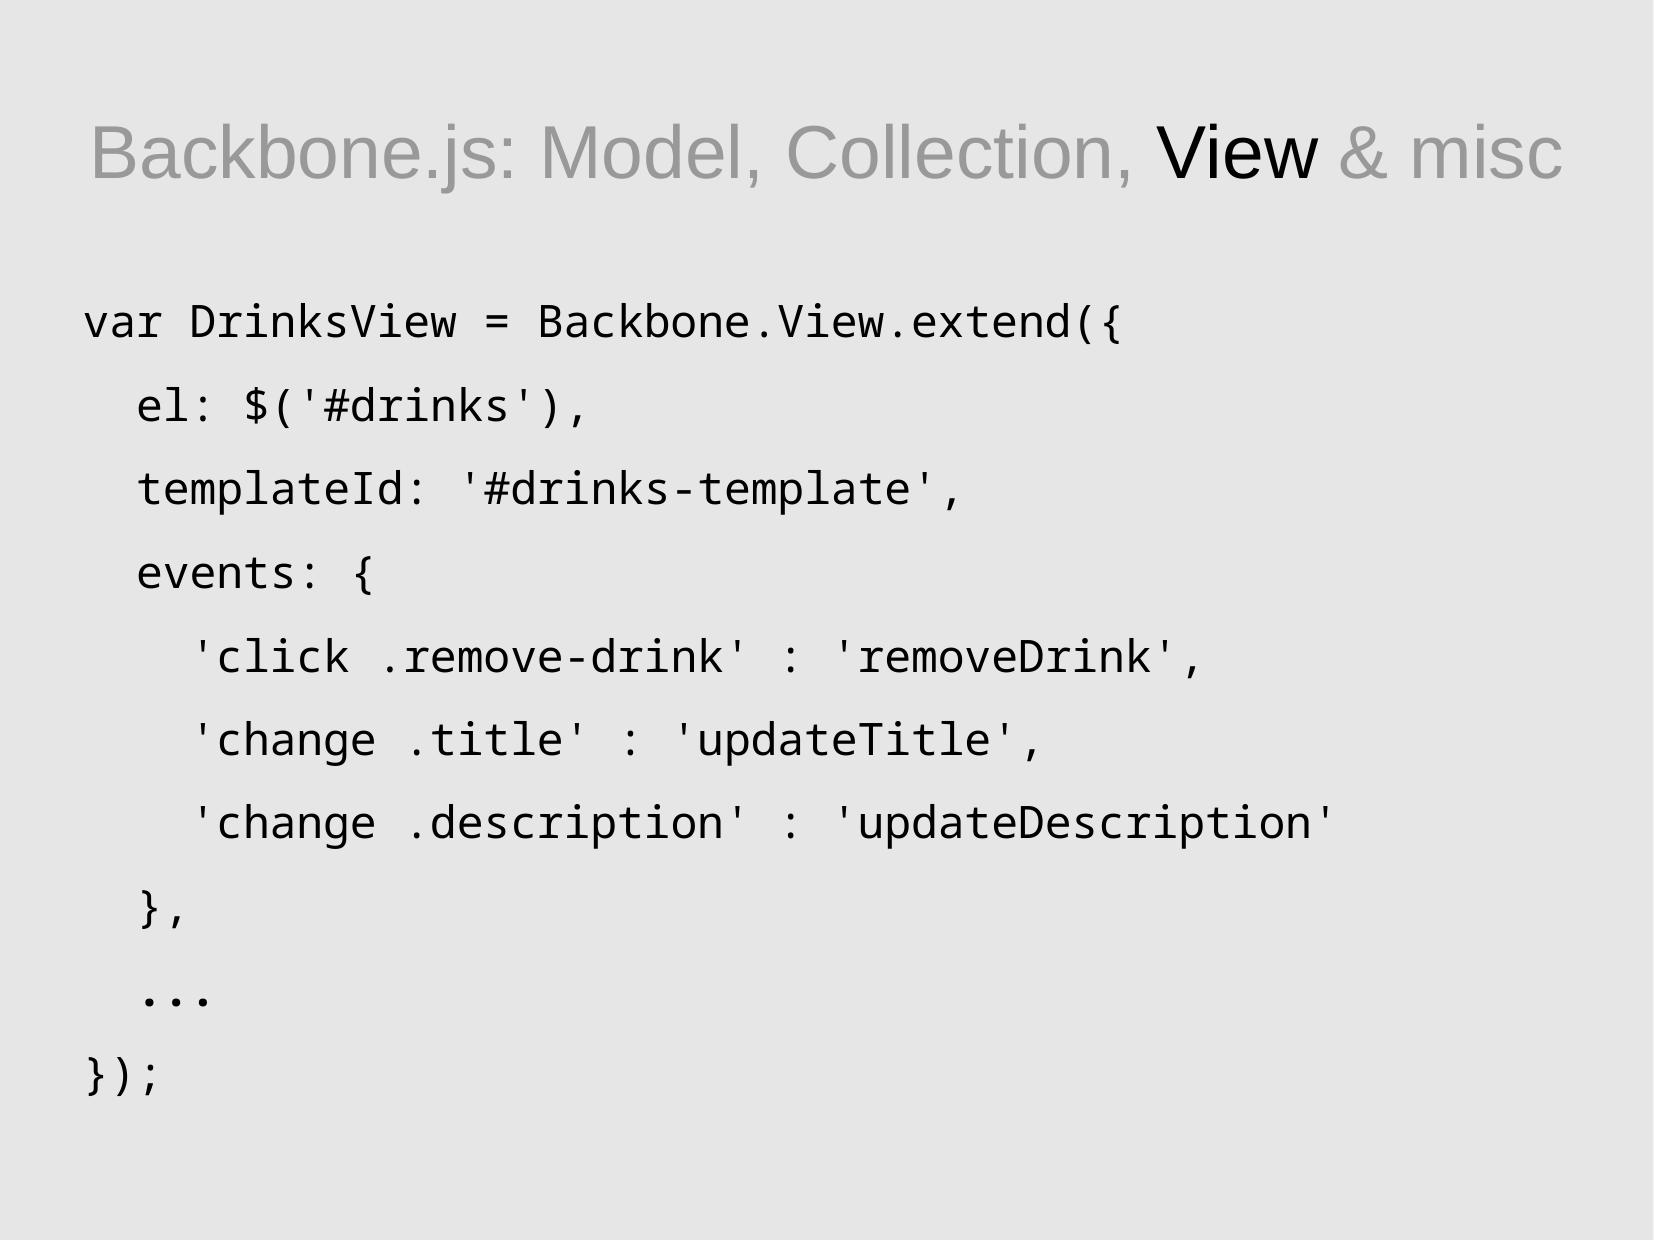

# Backbone.js: Model, Collection, View & misc
var DrinksView = Backbone.View.extend({
 el: $('#drinks'),
 templateId: '#drinks-template',
 events: {
 'click .remove-drink' : 'removeDrink',
 'change .title' : 'updateTitle',
 'change .description' : 'updateDescription'
 },
 ...
});